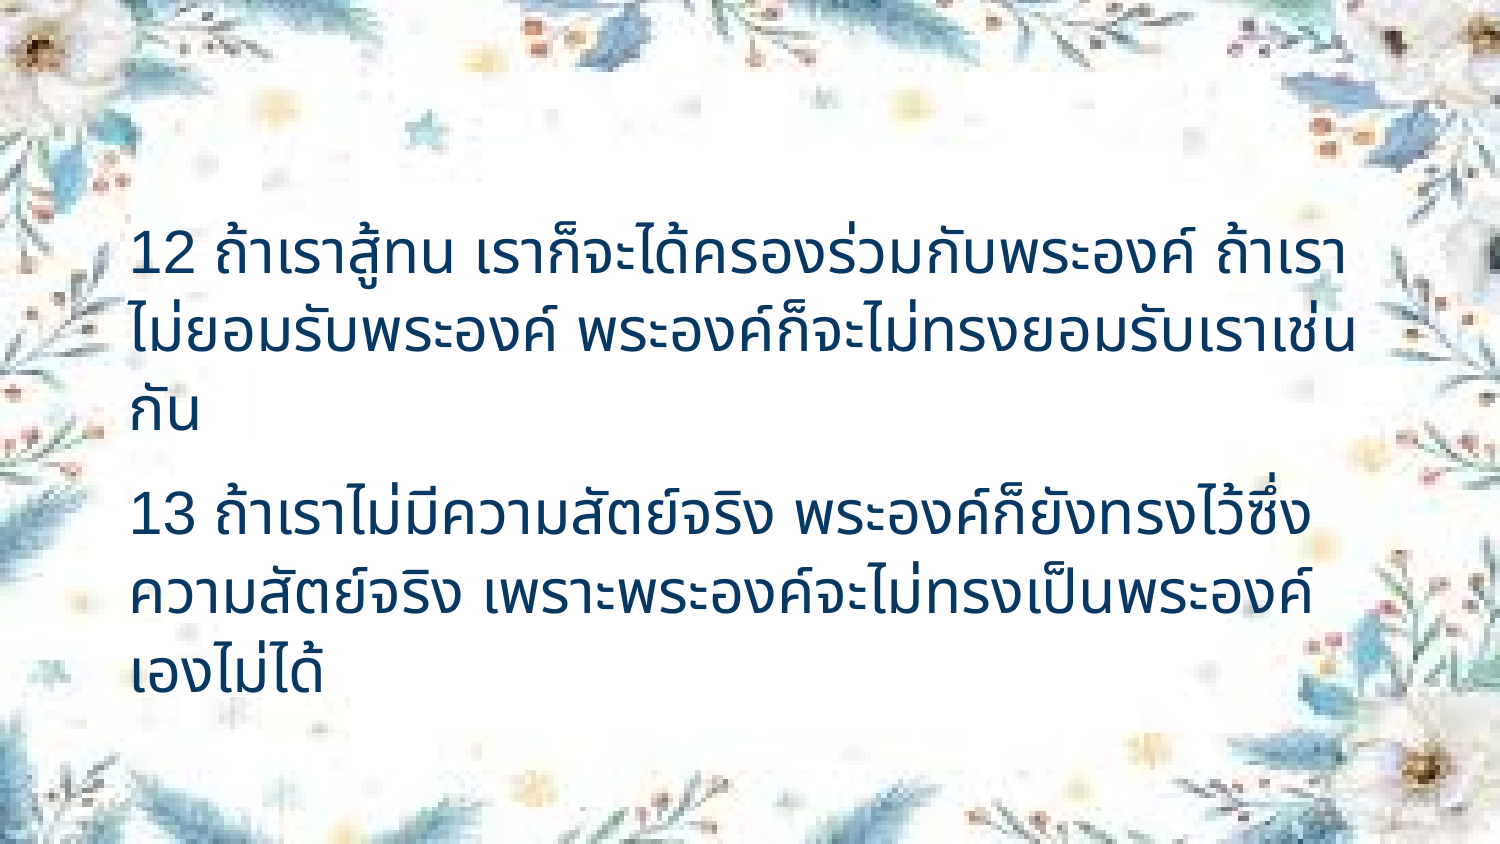

# 12 ถ้าเราสู้ทน เราก็จะได้ครองร่วมกับพระองค์ ถ้าเราไม่ยอมรับพระองค์ พระองค์ก็จะไม่ทรงยอมรับเราเช่นกัน
13 ถ้าเราไม่มีความสัตย์จริง พระองค์ก็ยังทรงไว้ซึ่งความสัตย์จริง เพราะพระองค์จะไม่ทรงเป็นพระองค์เองไม่ได้